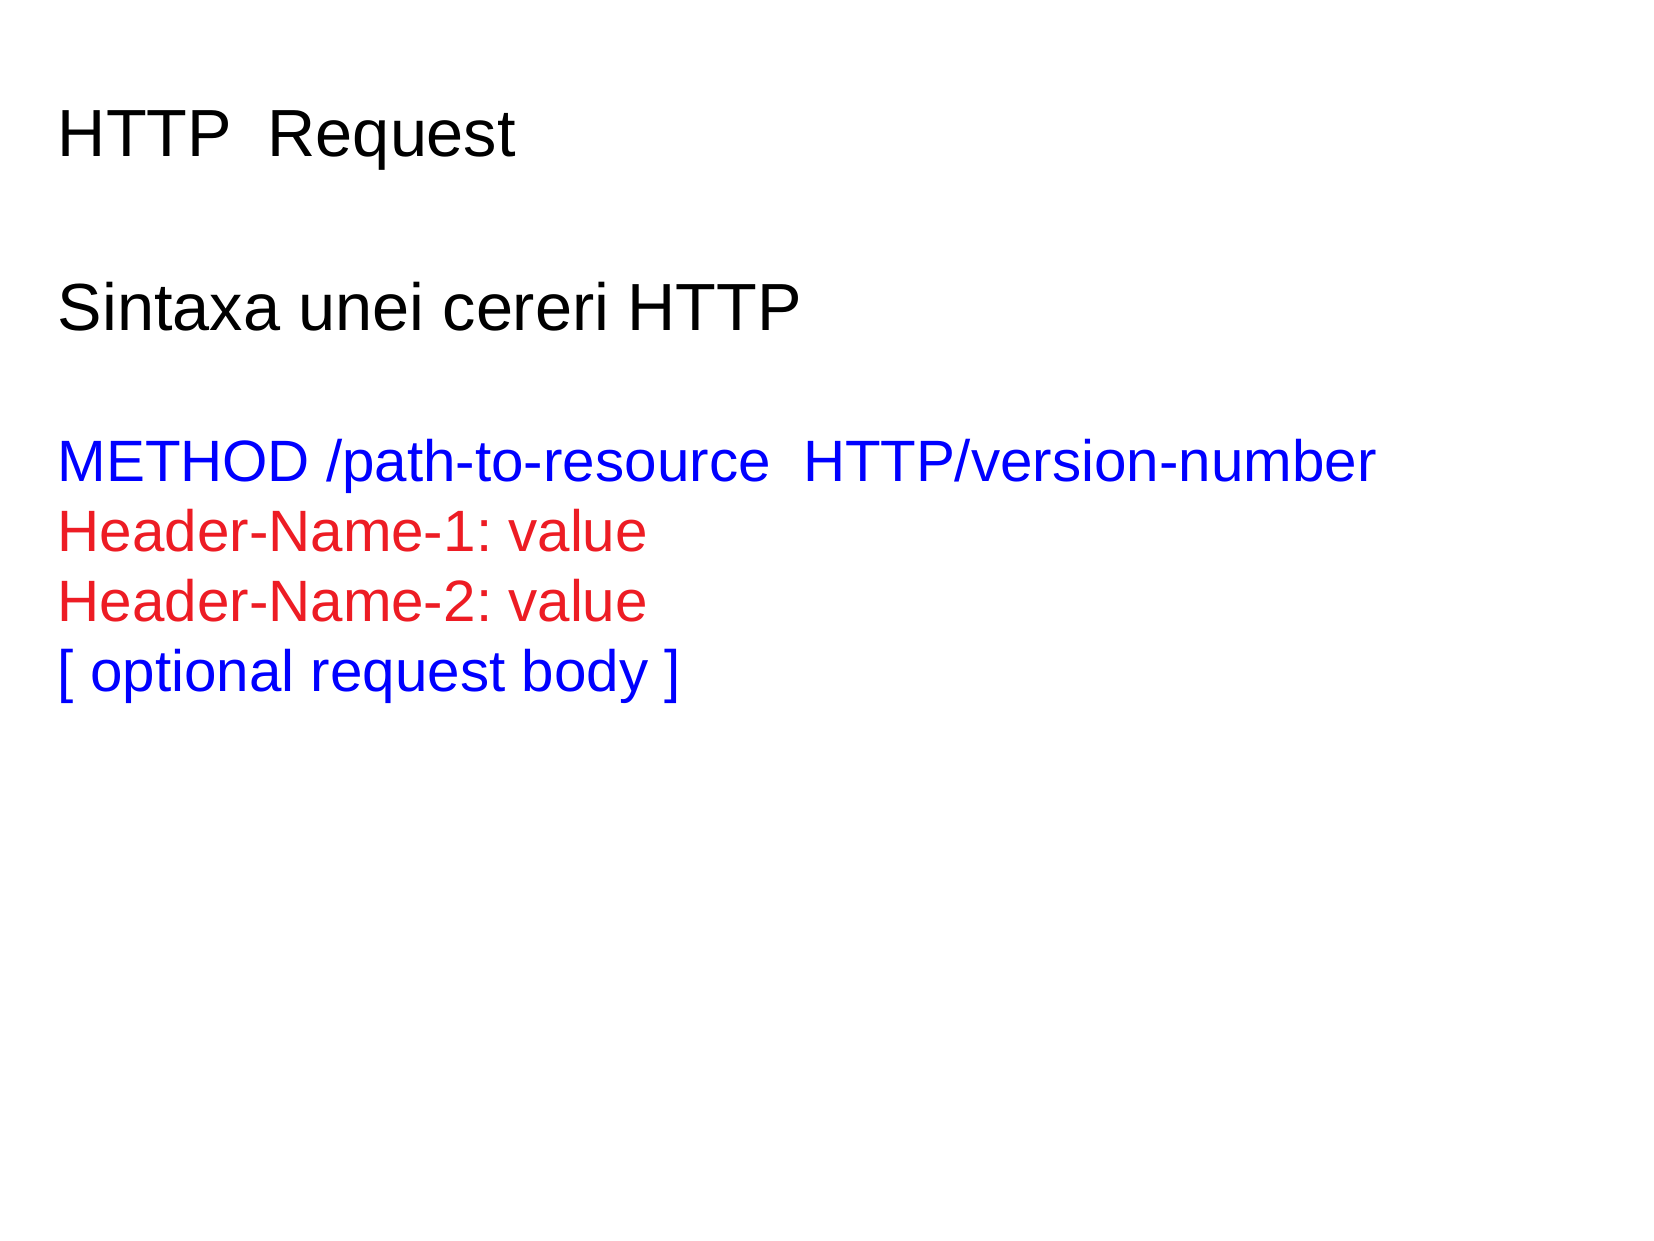

HTTP Request
Sintaxa unei cereri HTTP
METHOD /path-to-resource HTTP/version-number
Header-Name-1: value
Header-Name-2: value
[ optional request body ]